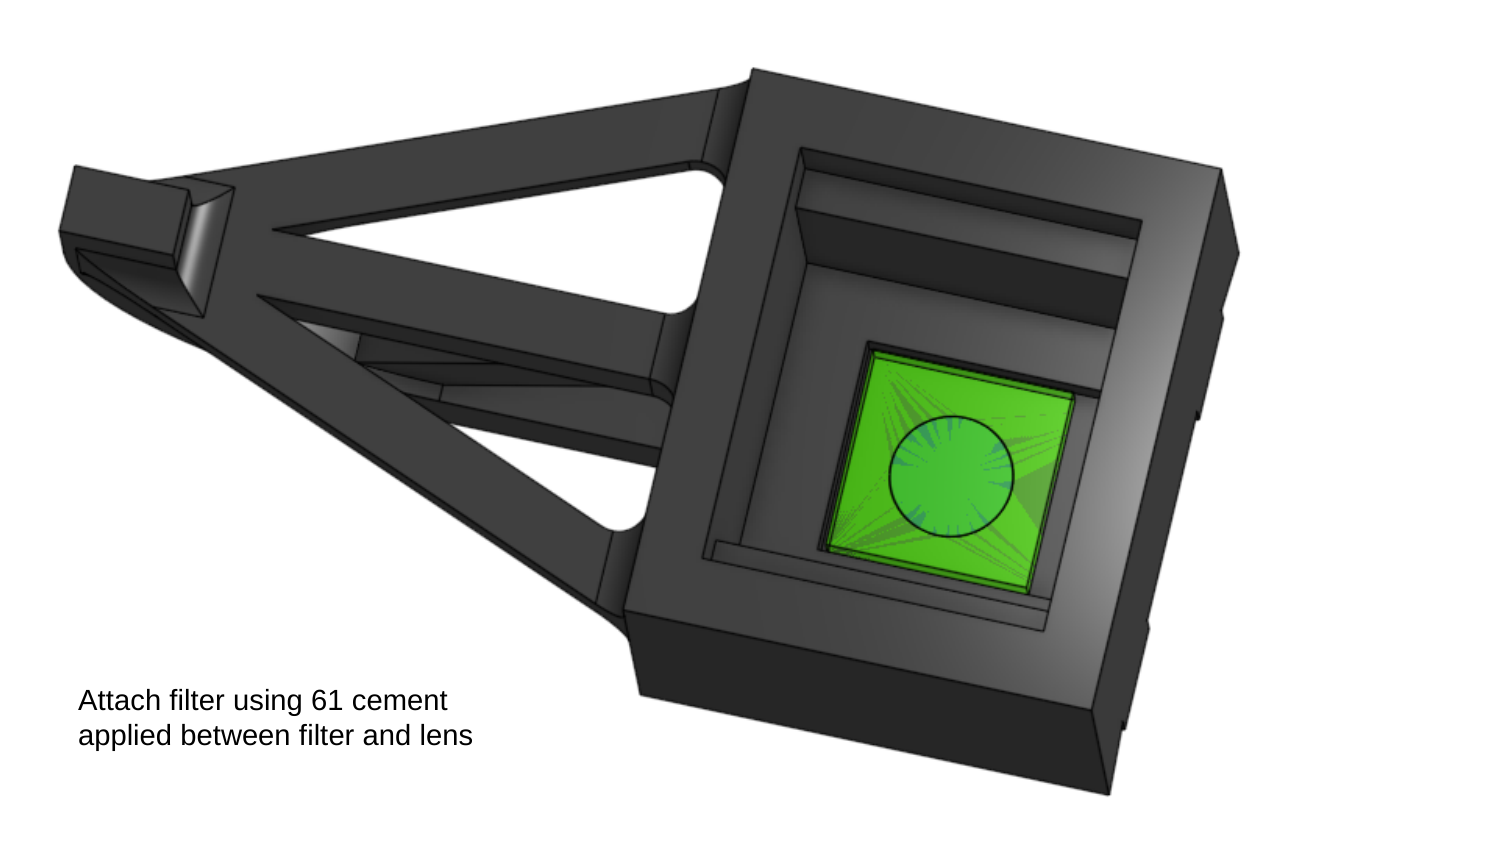

Attach filter using 61 cement applied between filter and lens